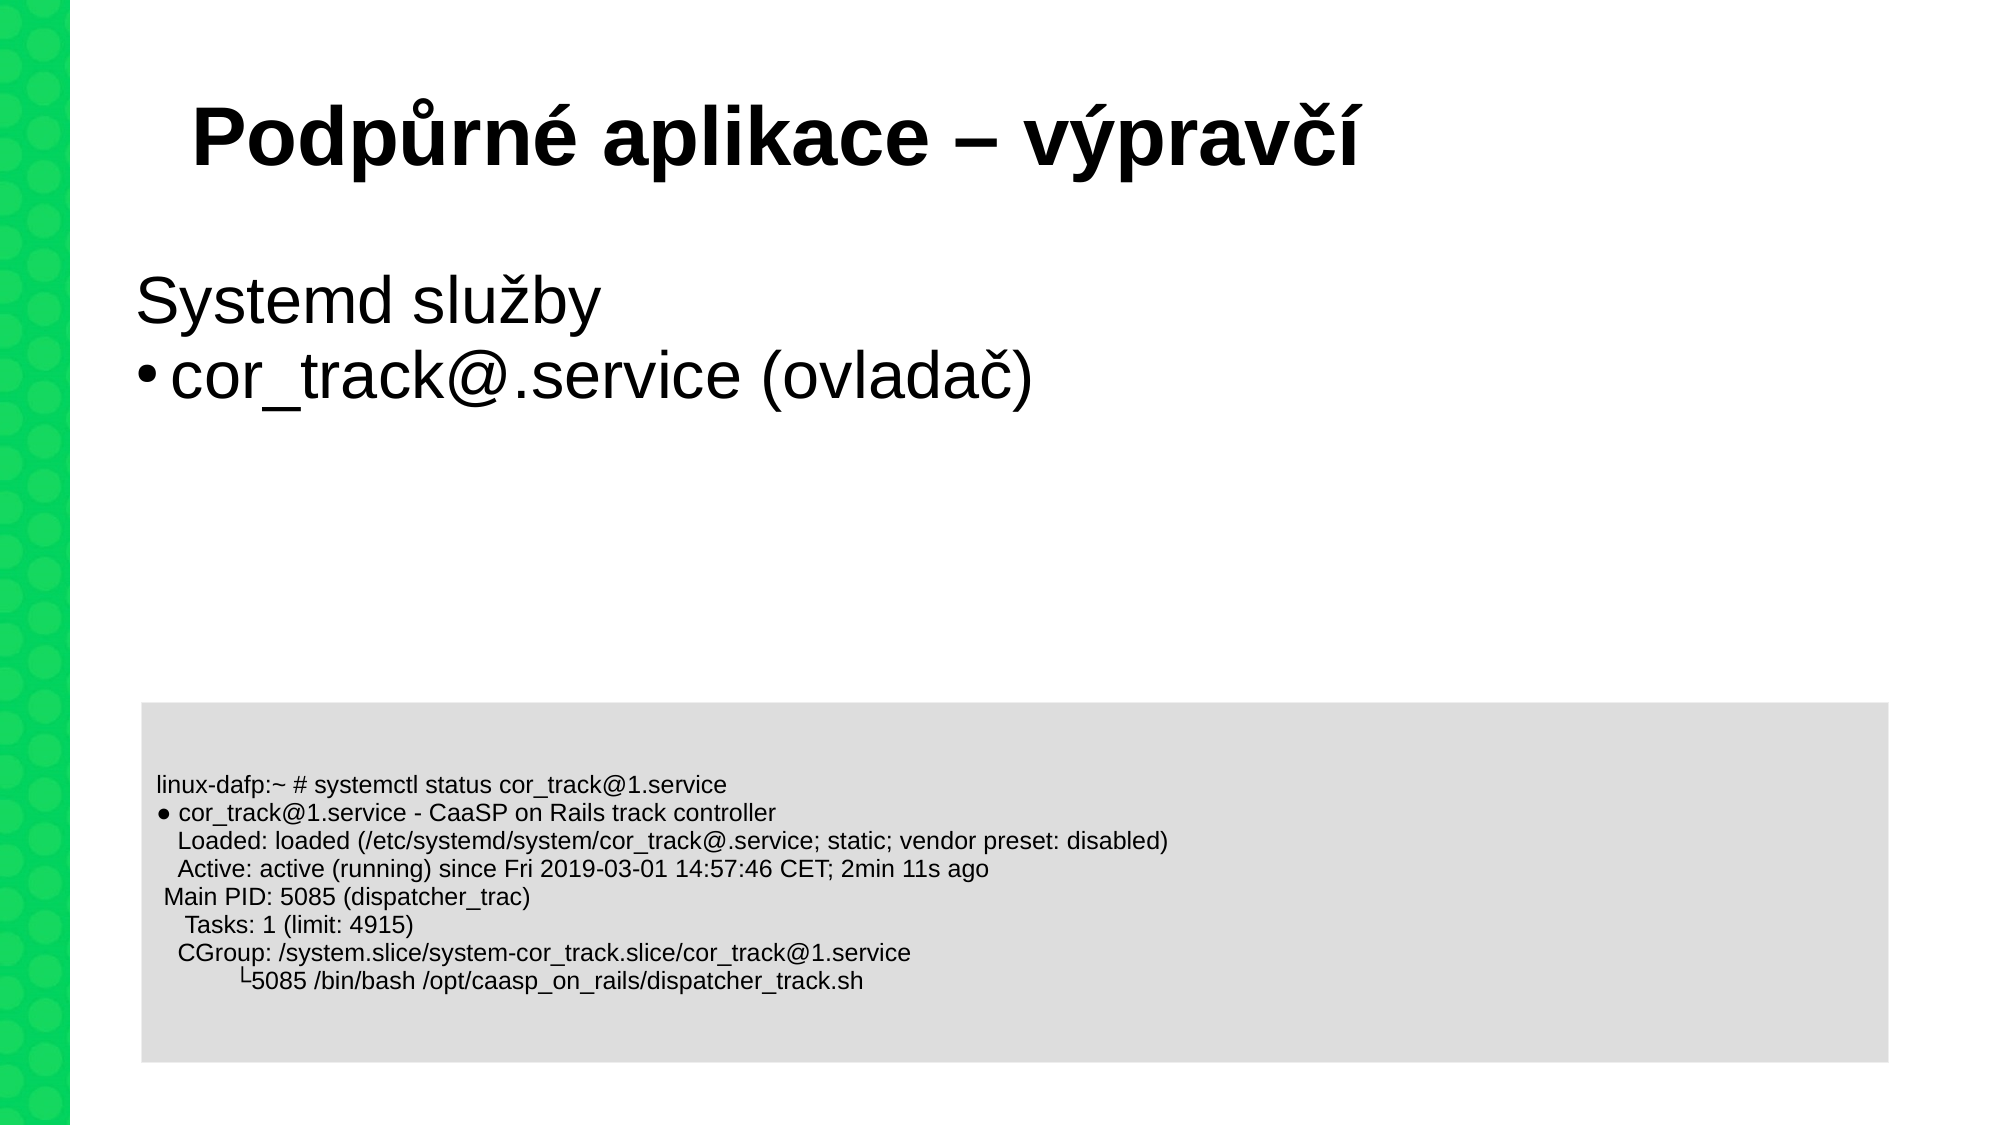

# Podpůrné aplikace – výpravčí
Systemd služby
cor_track@.service (ovladač)
linux-dafp:~ # systemctl status cor_track@1.service
● cor_track@1.service - CaaSP on Rails track controller
 Loaded: loaded (/etc/systemd/system/cor_track@.service; static; vendor preset: disabled)
 Active: active (running) since Fri 2019-03-01 14:57:46 CET; 2min 11s ago
 Main PID: 5085 (dispatcher_trac)
 Tasks: 1 (limit: 4915)
 CGroup: /system.slice/system-cor_track.slice/cor_track@1.service
 └5085 /bin/bash /opt/caasp_on_rails/dispatcher_track.sh